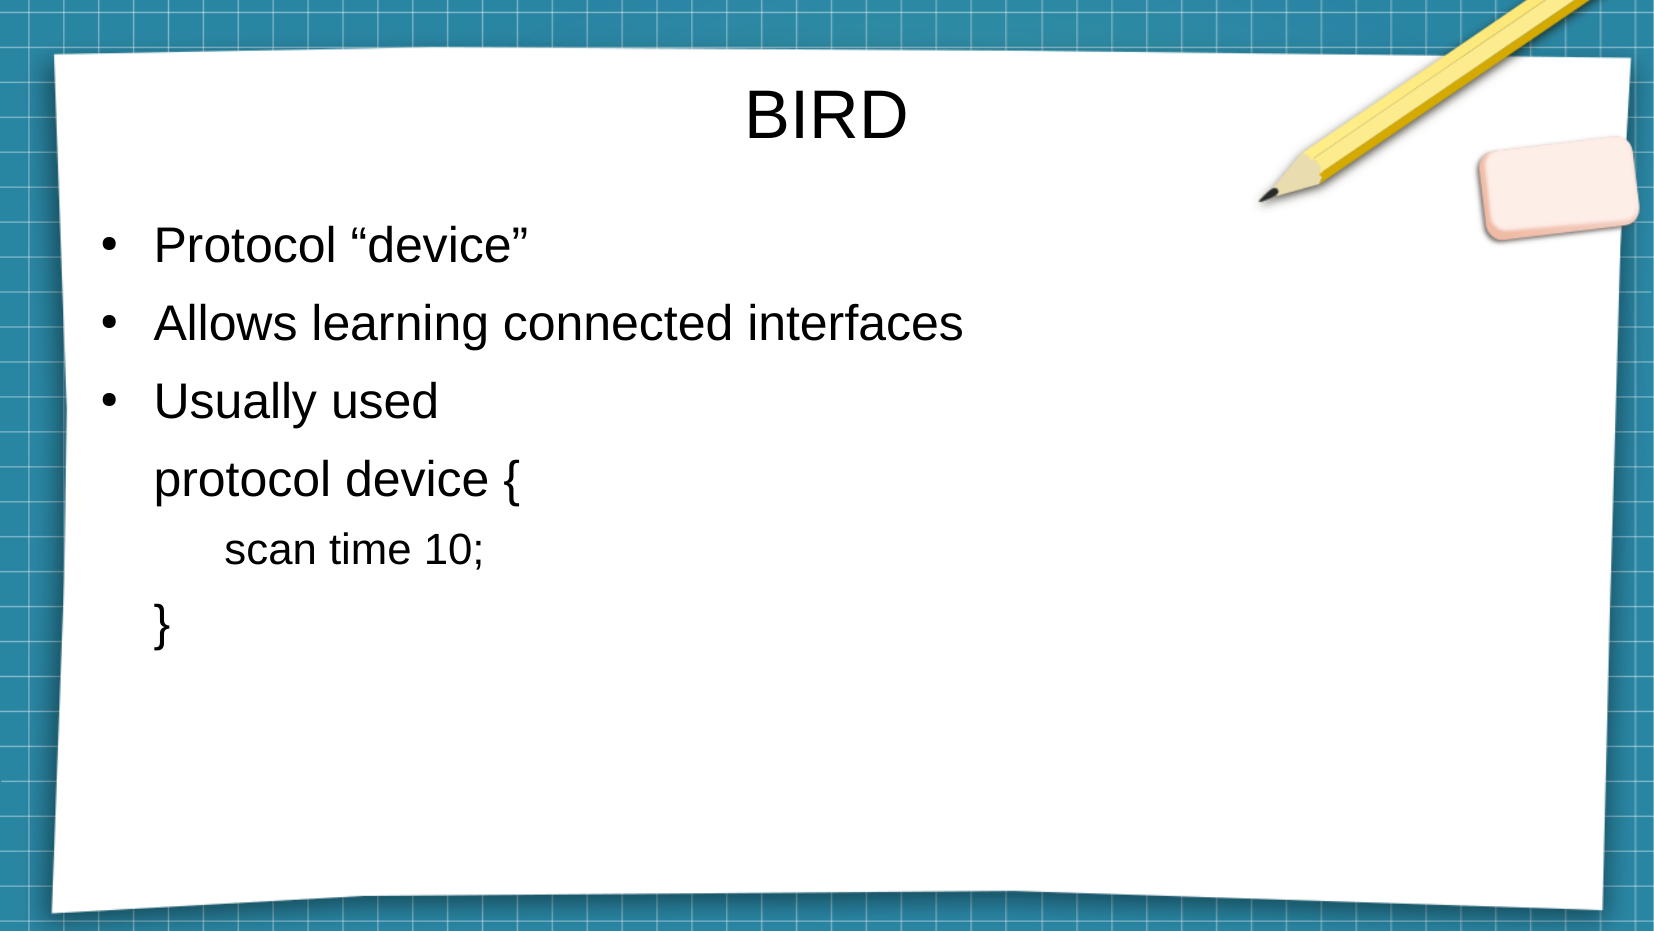

# BIRD
Protocol “device”
Allows learning connected interfaces
Usually used
protocol device {
scan time 10;
}